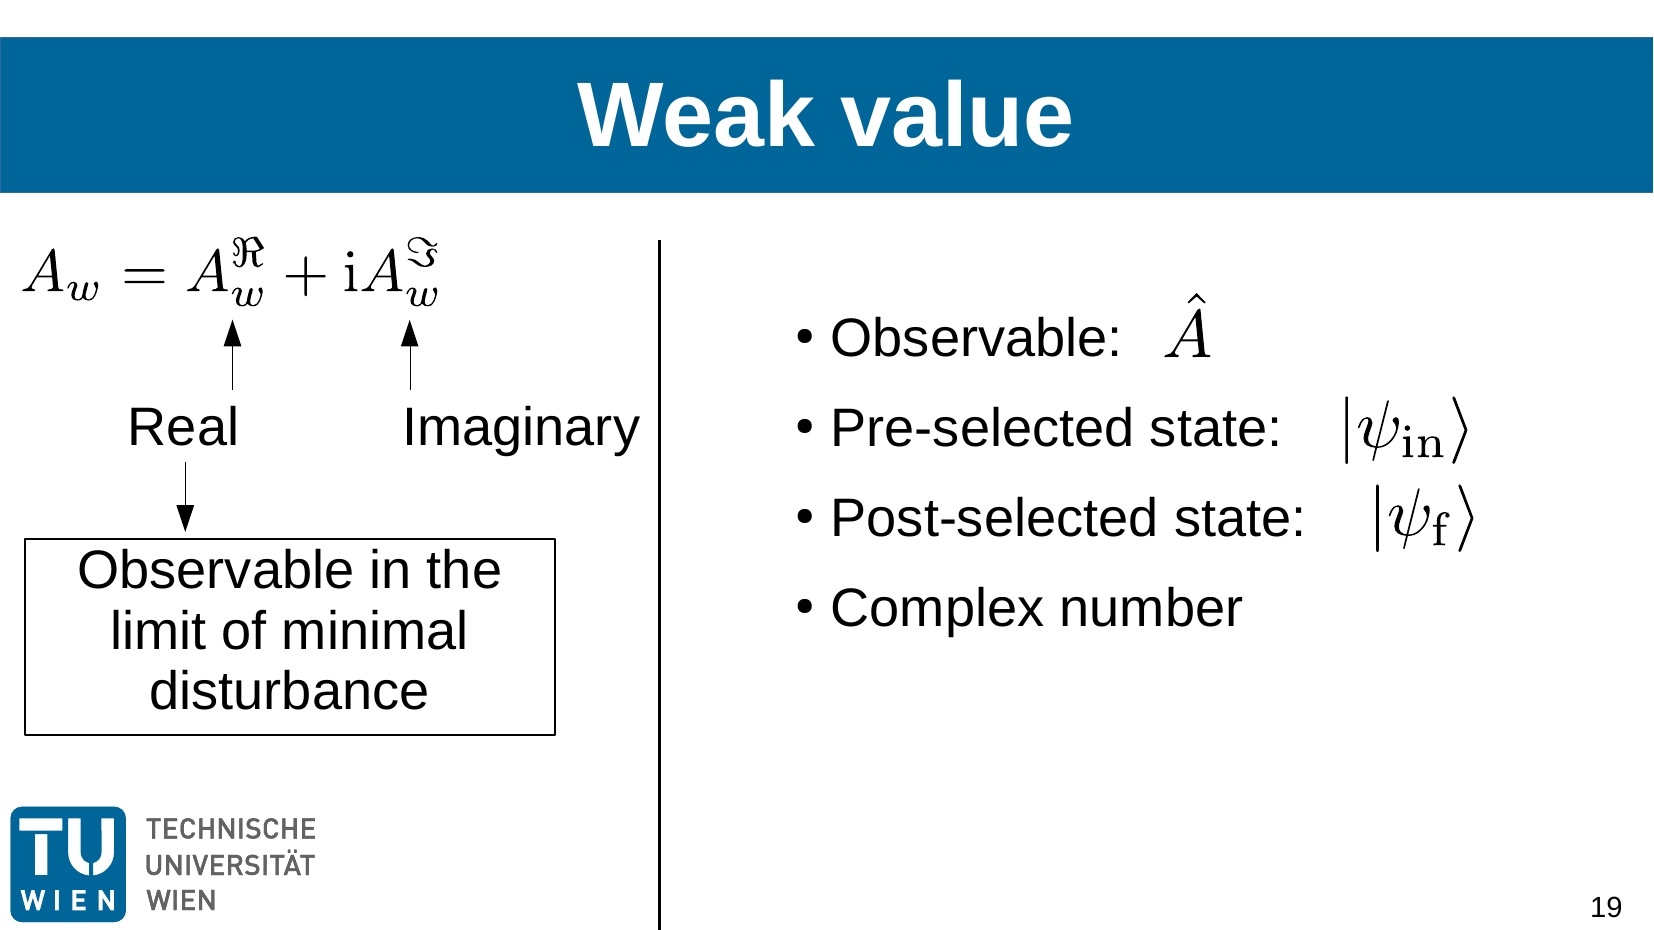

Weak value
# Observable:
Pre-selected state:
Post-selected state:
Complex number
Real
Imaginary
Observable in the limit of minimal disturbance